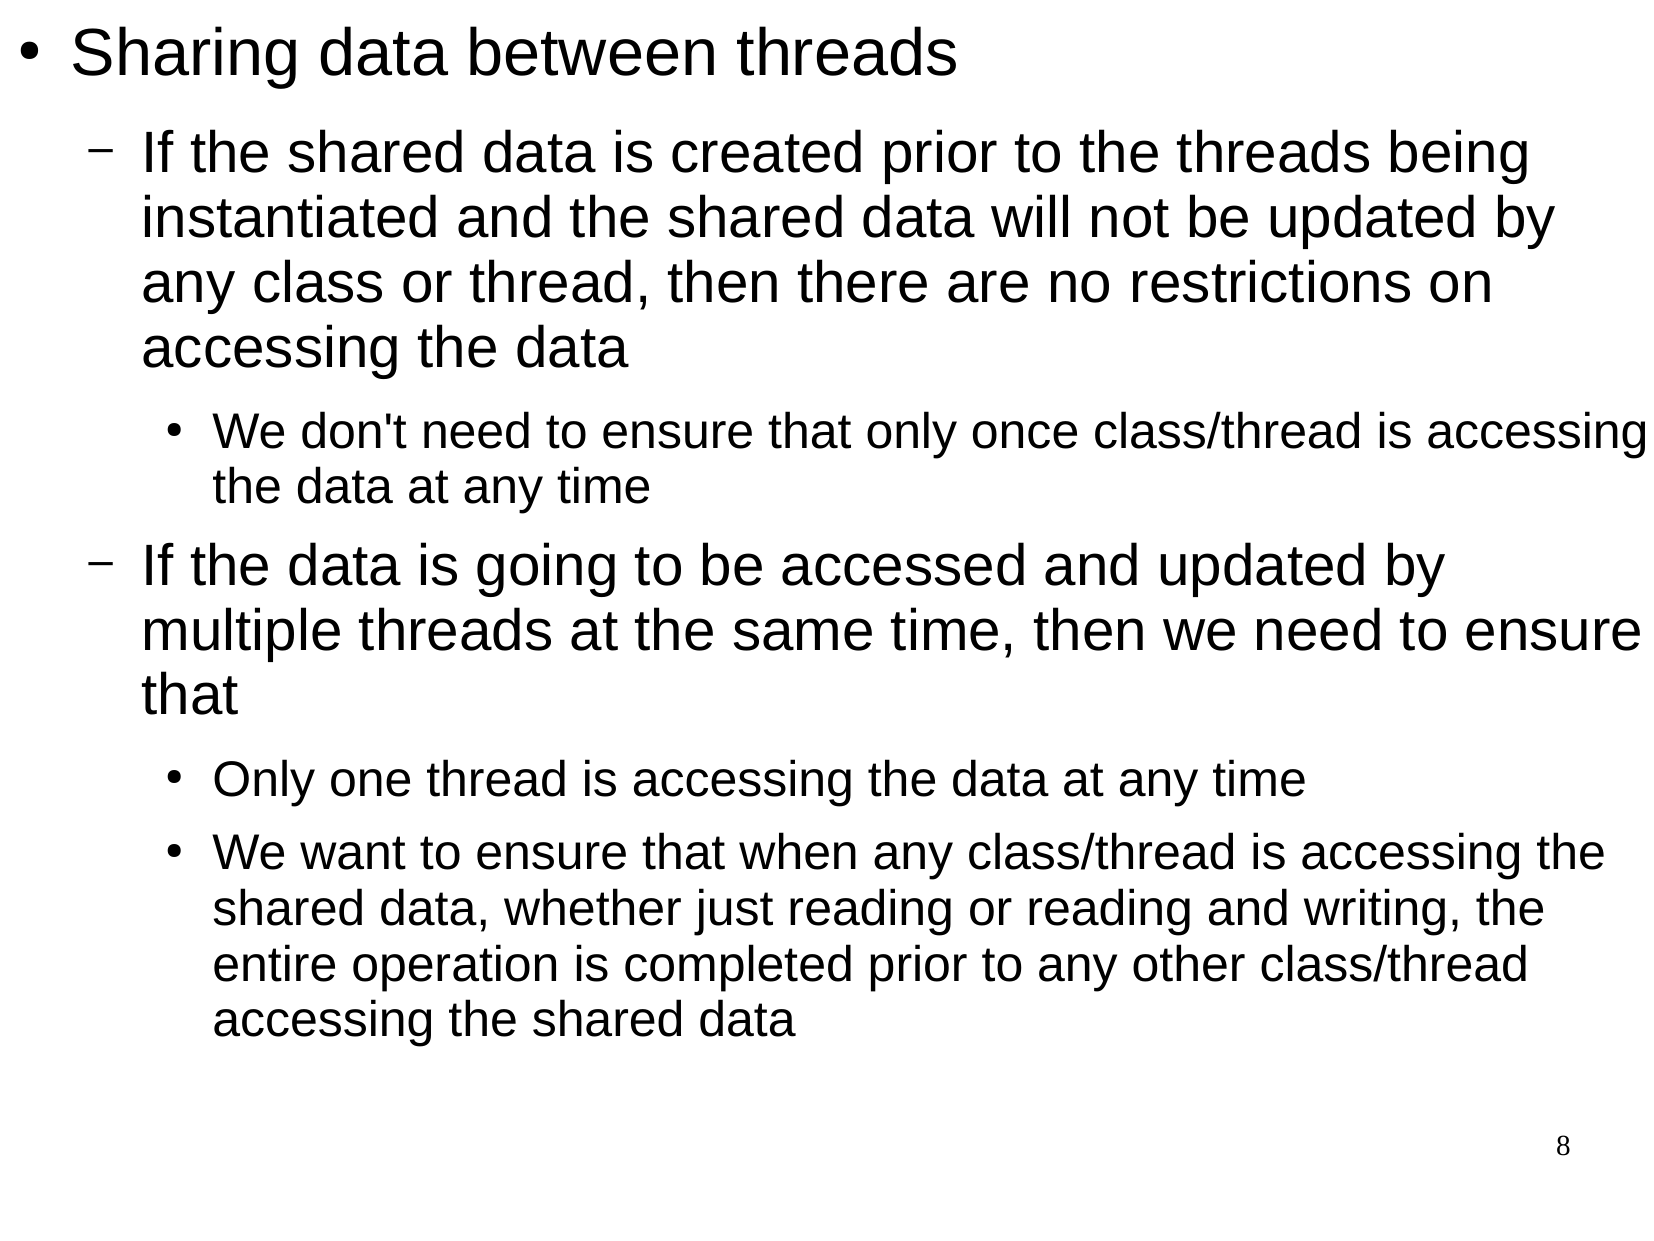

# Sharing data between threads
If the shared data is created prior to the threads being instantiated and the shared data will not be updated by any class or thread, then there are no restrictions on accessing the data
We don't need to ensure that only once class/thread is accessing the data at any time
If the data is going to be accessed and updated by multiple threads at the same time, then we need to ensure that
Only one thread is accessing the data at any time
We want to ensure that when any class/thread is accessing the shared data, whether just reading or reading and writing, the entire operation is completed prior to any other class/thread accessing the shared data
8